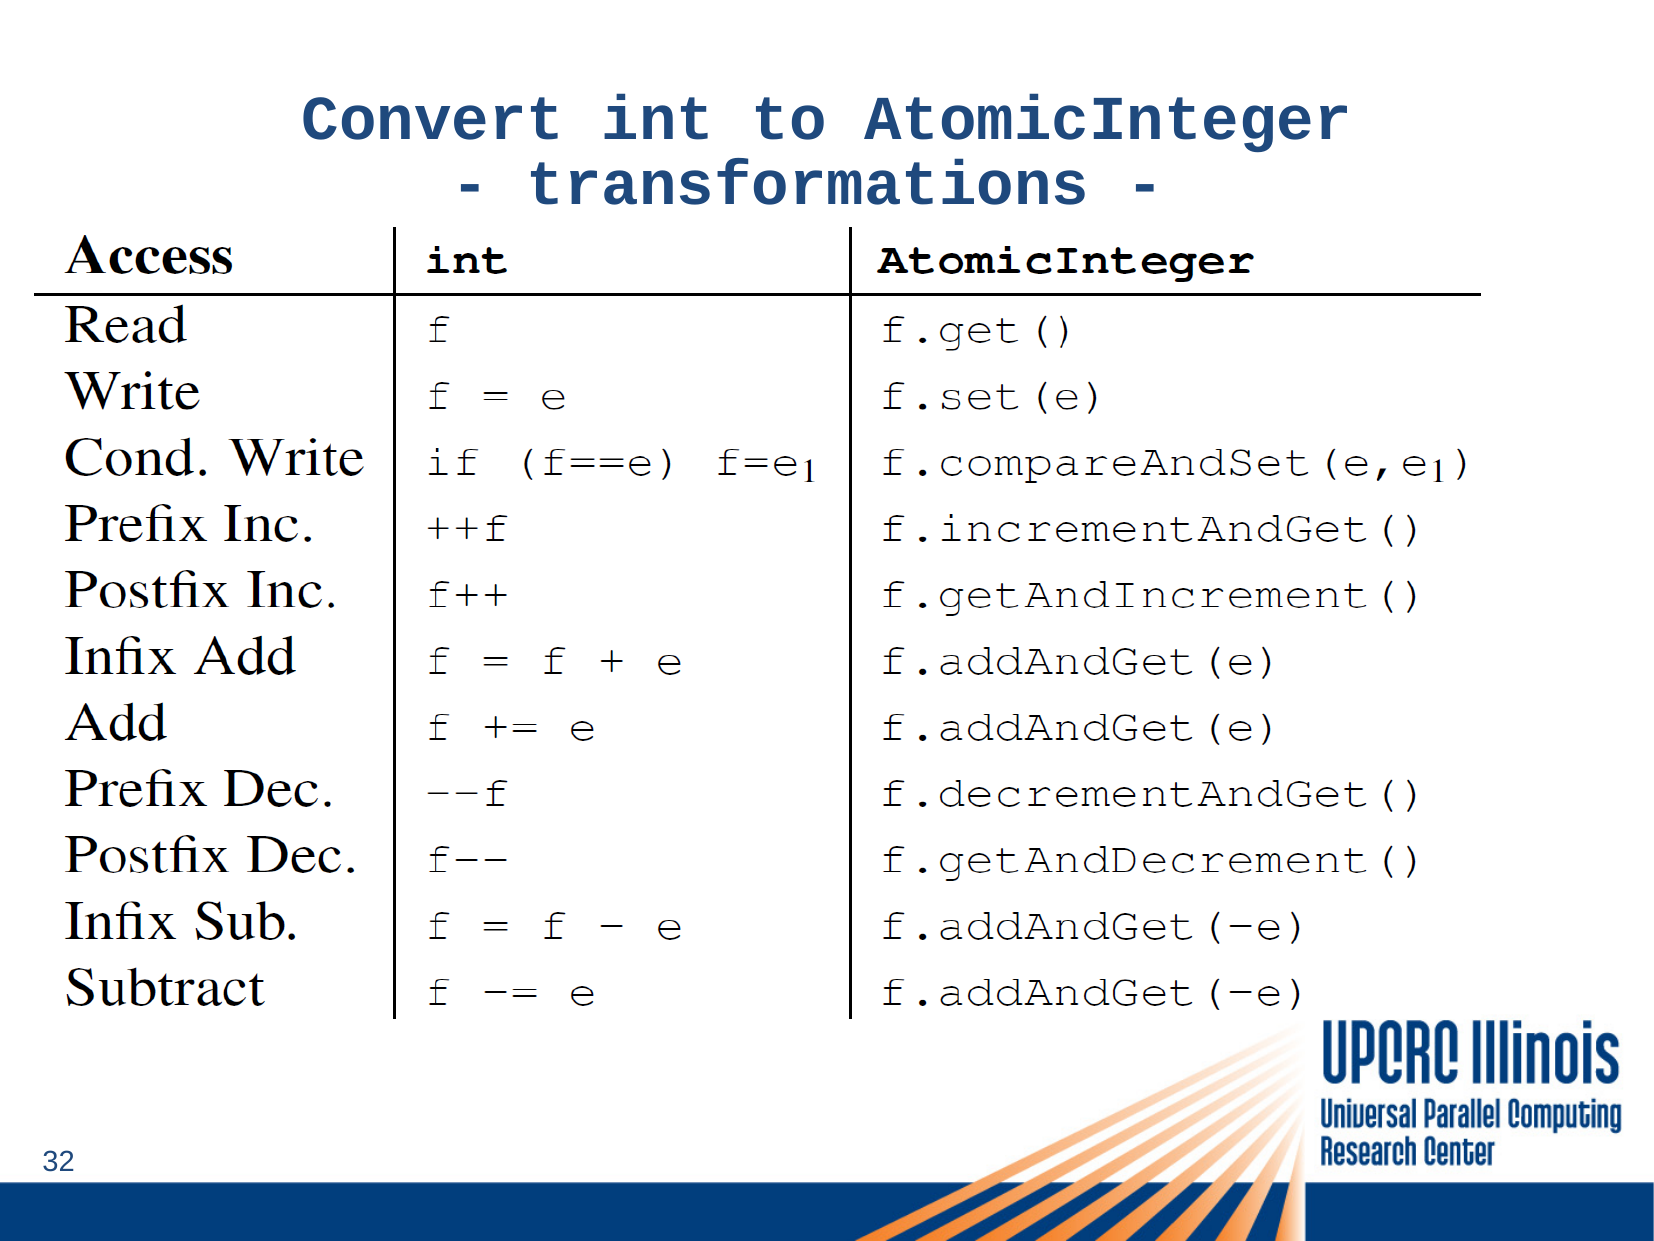

# Convert int to AtomicInteger - transformations -
32